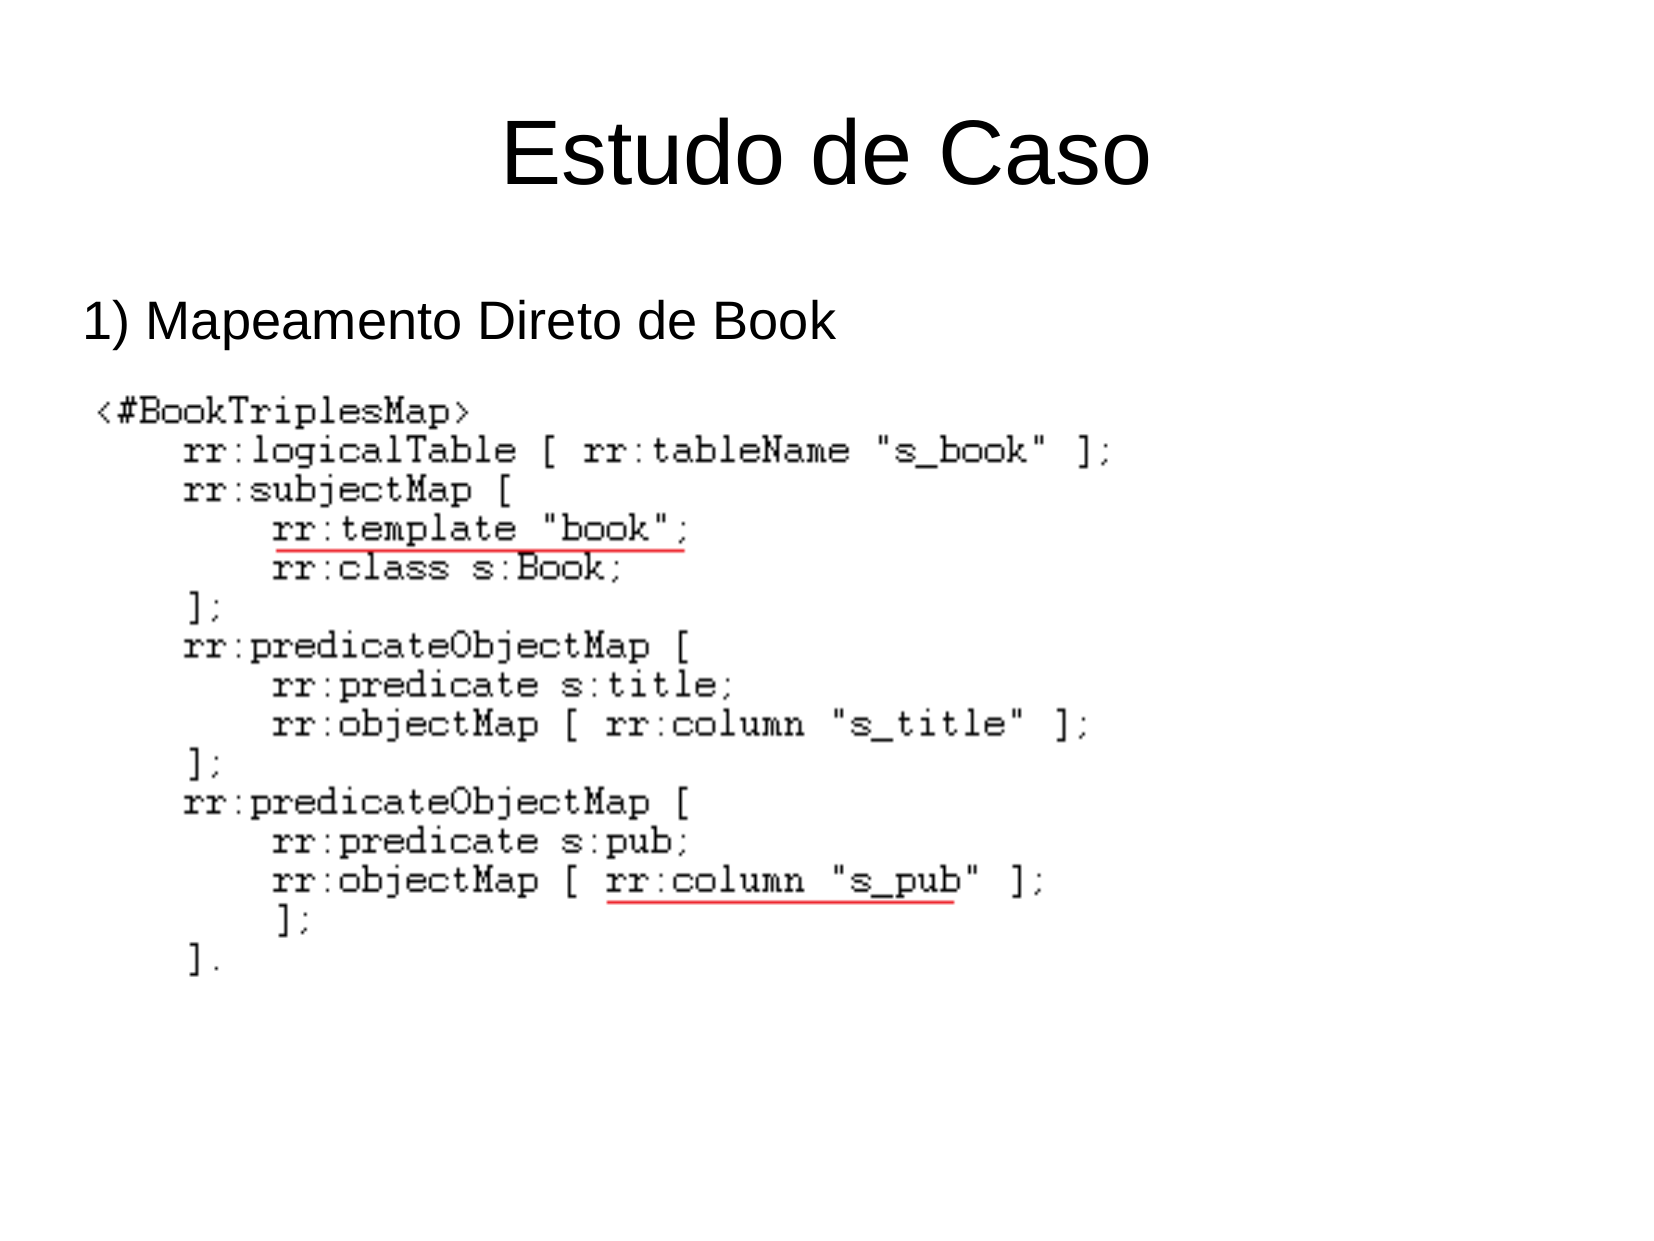

# Estudo de Caso
1) Mapeamento Direto de Book